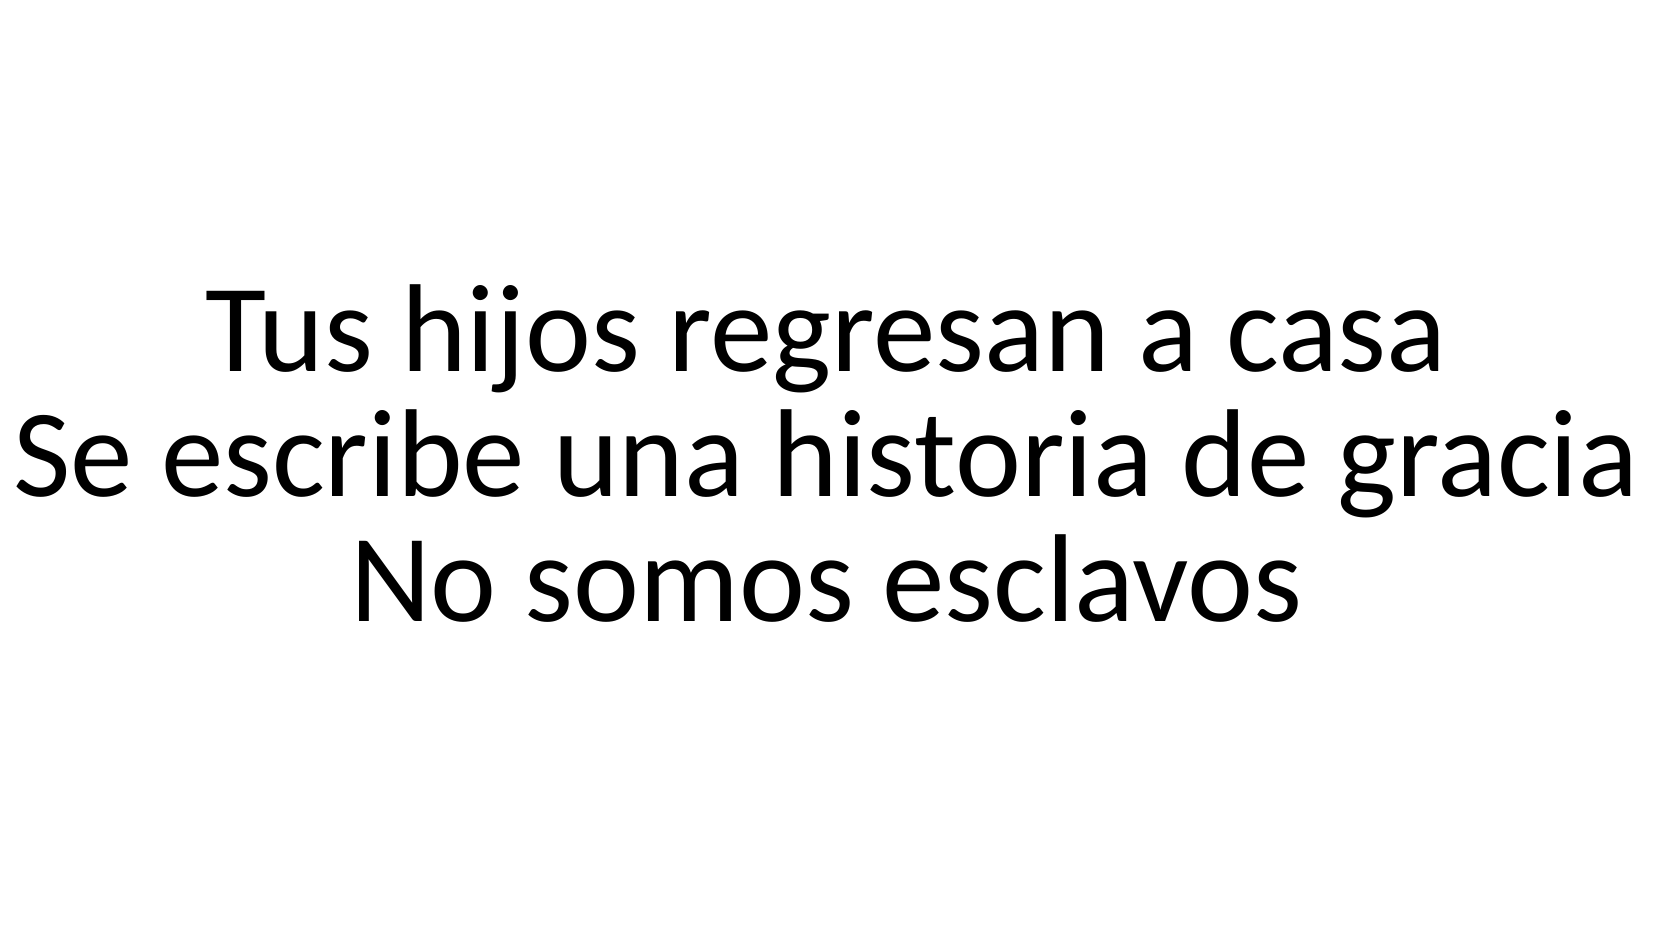

# Tus hijos regresan a casa Se escribe una historia de gracia No somos esclavos